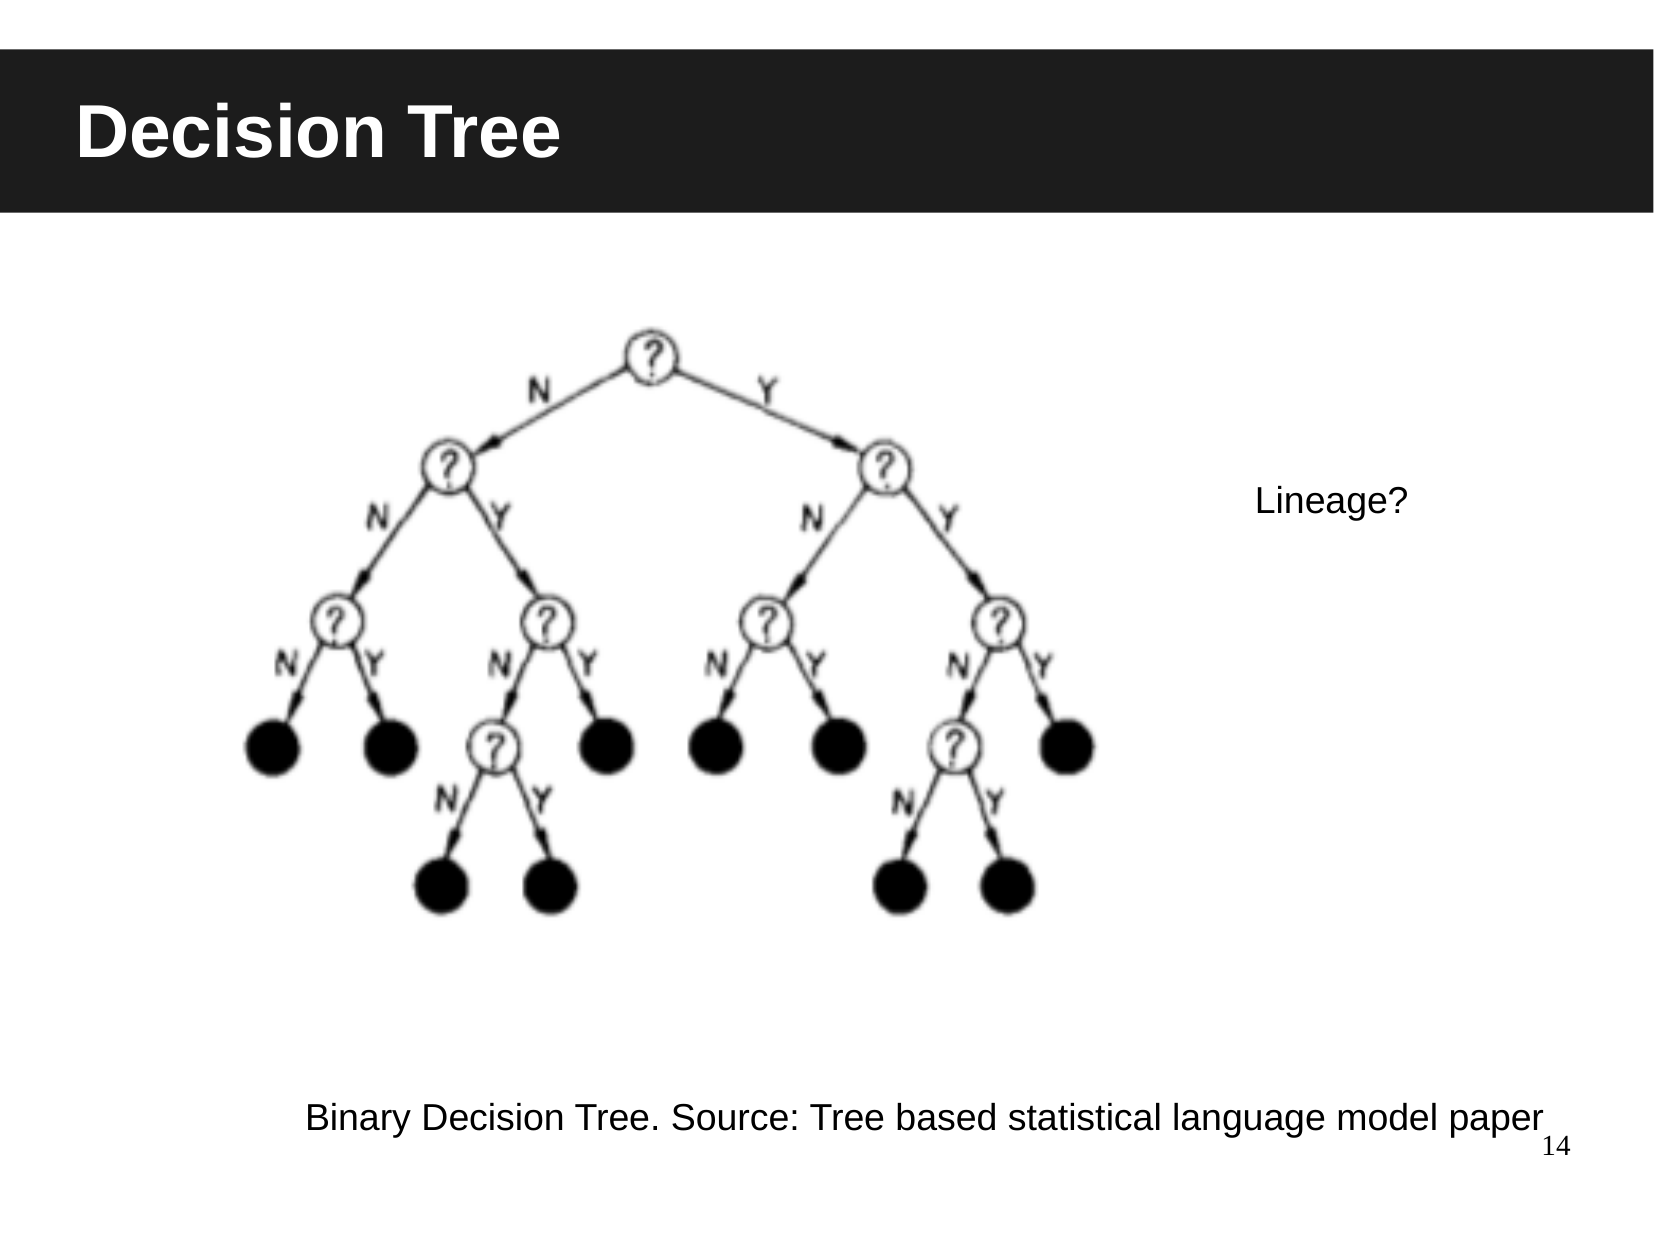

# Decision Tree
Lineage?
Binary Decision Tree. Source: Tree based statistical language model paper
14